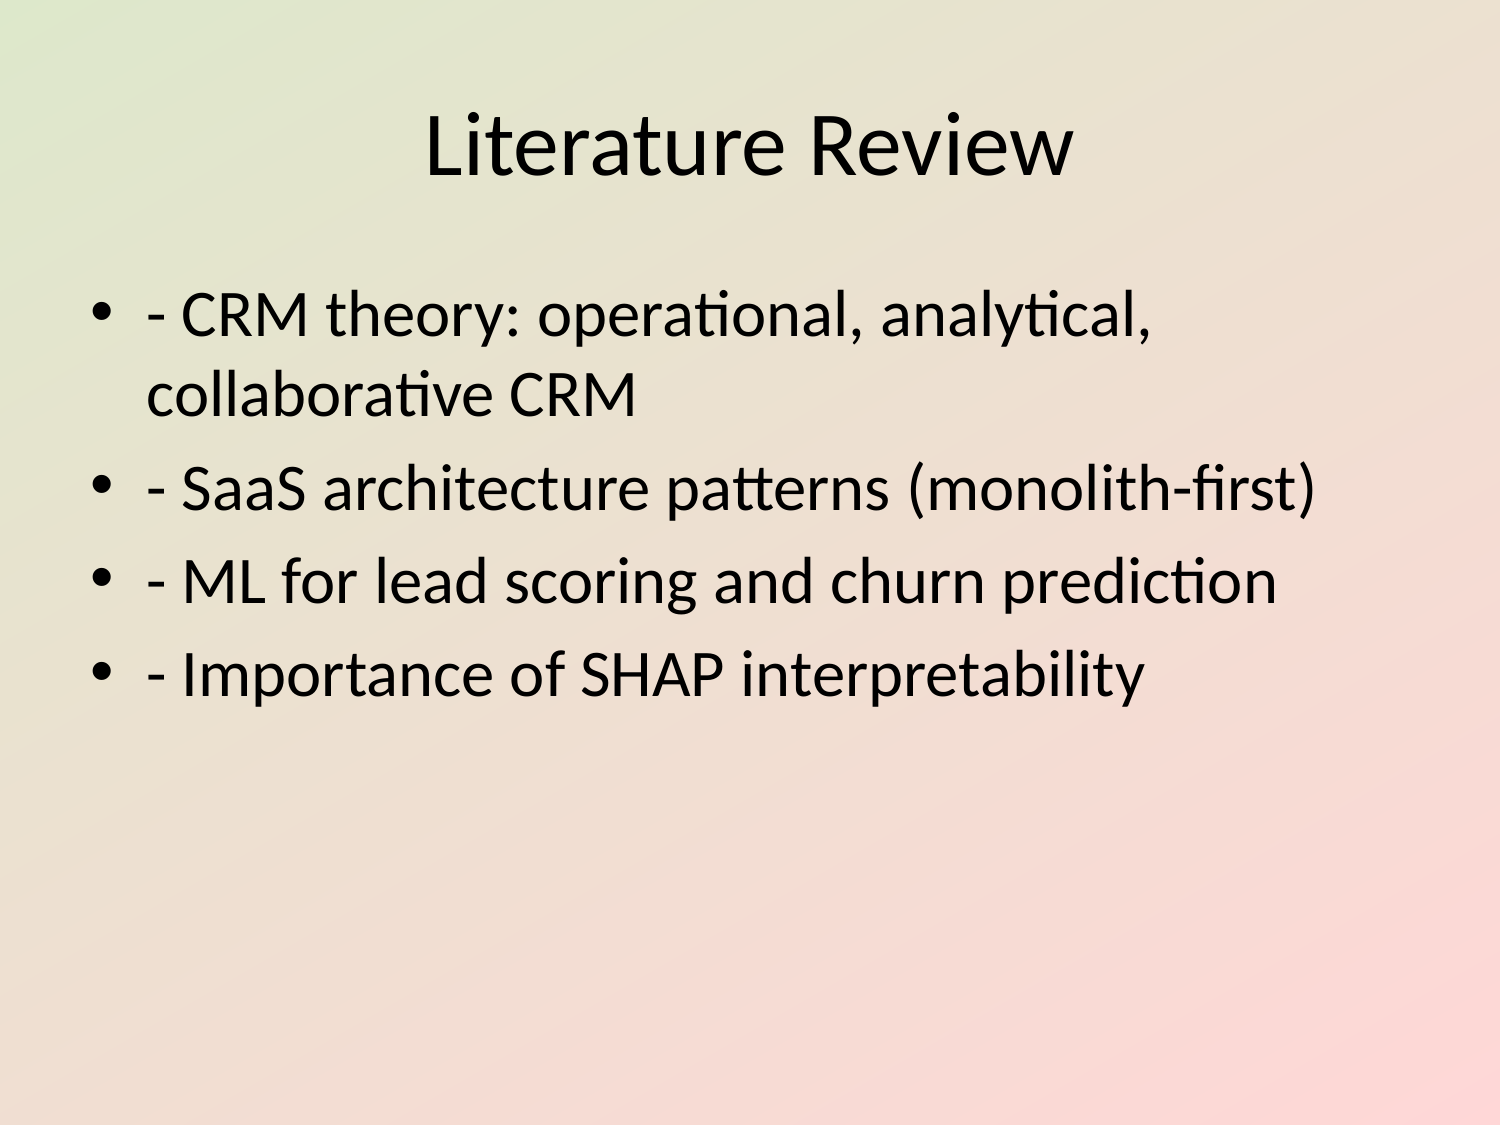

# Literature Review
- CRM theory: operational, analytical, collaborative CRM
- SaaS architecture patterns (monolith-first)
- ML for lead scoring and churn prediction
- Importance of SHAP interpretability